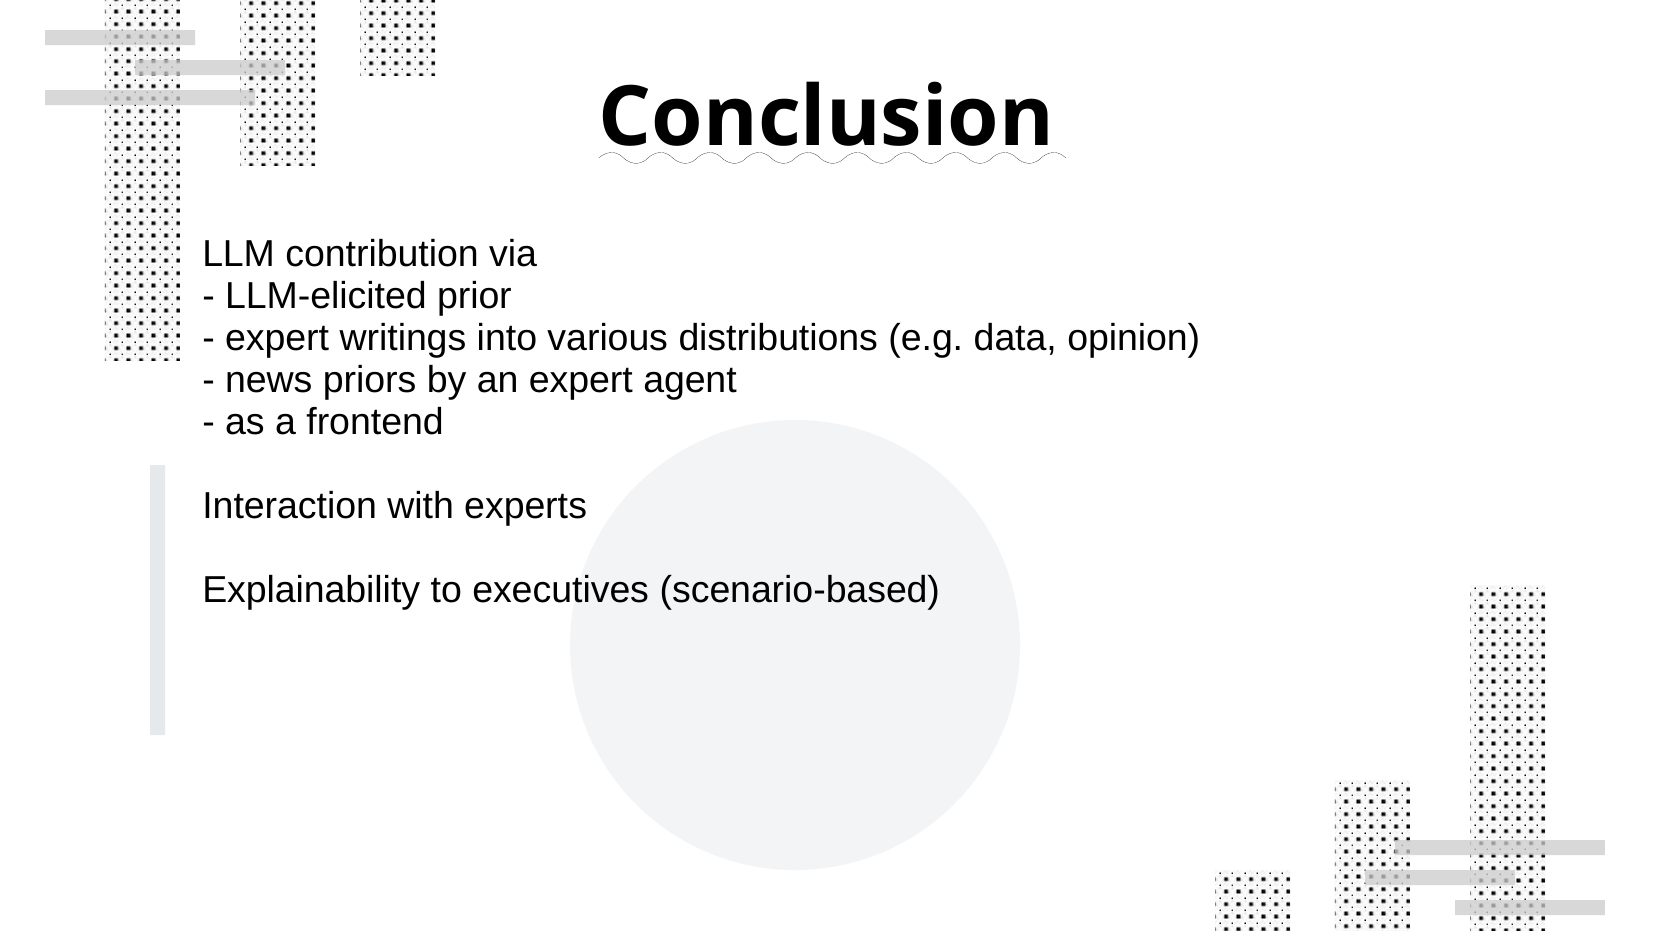

Conclusion
LLM contribution via
- LLM-elicited prior
- expert writings into various distributions (e.g. data, opinion)
- news priors by an expert agent
- as a frontend
Interaction with experts
Explainability to executives (scenario-based)